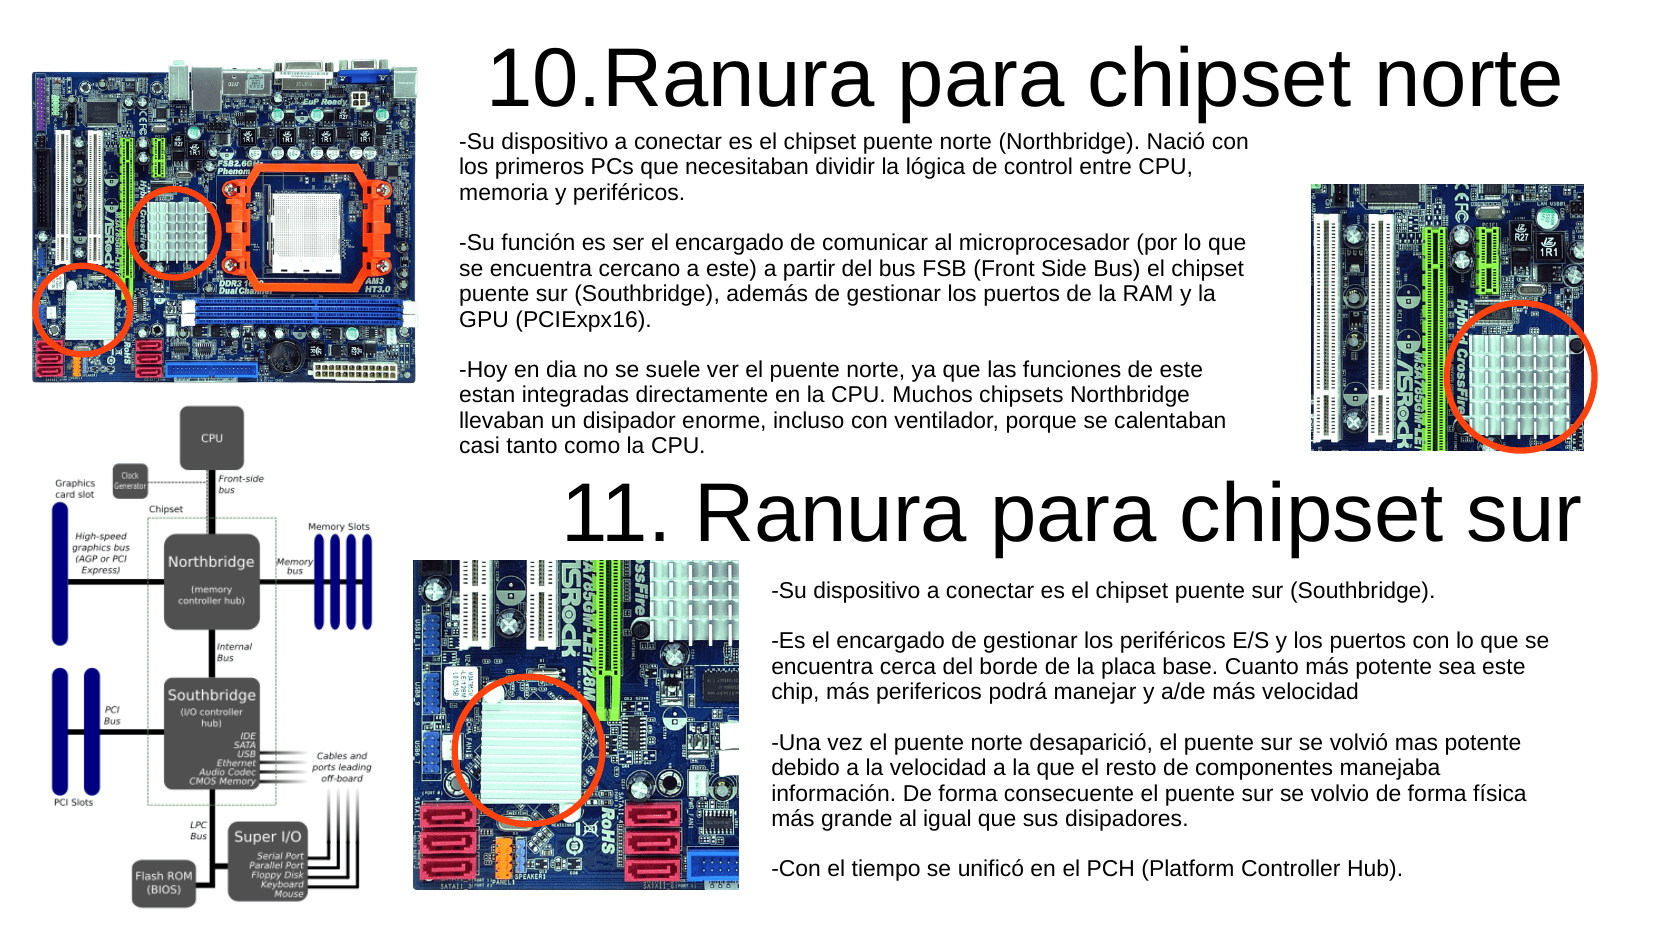

# 10.Ranura para chipset norte
-Su dispositivo a conectar es el chipset puente norte (Northbridge). Nació con los primeros PCs que necesitaban dividir la lógica de control entre CPU, memoria y periféricos.
-Su función es ser el encargado de comunicar al microprocesador (por lo que se encuentra cercano a este) a partir del bus FSB (Front Side Bus) el chipset puente sur (Southbridge), además de gestionar los puertos de la RAM y la GPU (PCIExpx16).
-Hoy en dia no se suele ver el puente norte, ya que las funciones de este estan integradas directamente en la CPU. Muchos chipsets Northbridge llevaban un disipador enorme, incluso con ventilador, porque se calentaban casi tanto como la CPU.
11. Ranura para chipset sur
-Su dispositivo a conectar es el chipset puente sur (Southbridge).
-Es el encargado de gestionar los periféricos E/S y los puertos con lo que se encuentra cerca del borde de la placa base. Cuanto más potente sea este chip, más perifericos podrá manejar y a/de más velocidad
-Una vez el puente norte desaparició, el puente sur se volvió mas potente debido a la velocidad a la que el resto de componentes manejaba información. De forma consecuente el puente sur se volvio de forma física más grande al igual que sus disipadores.
-Con el tiempo se unificó en el PCH (Platform Controller Hub).